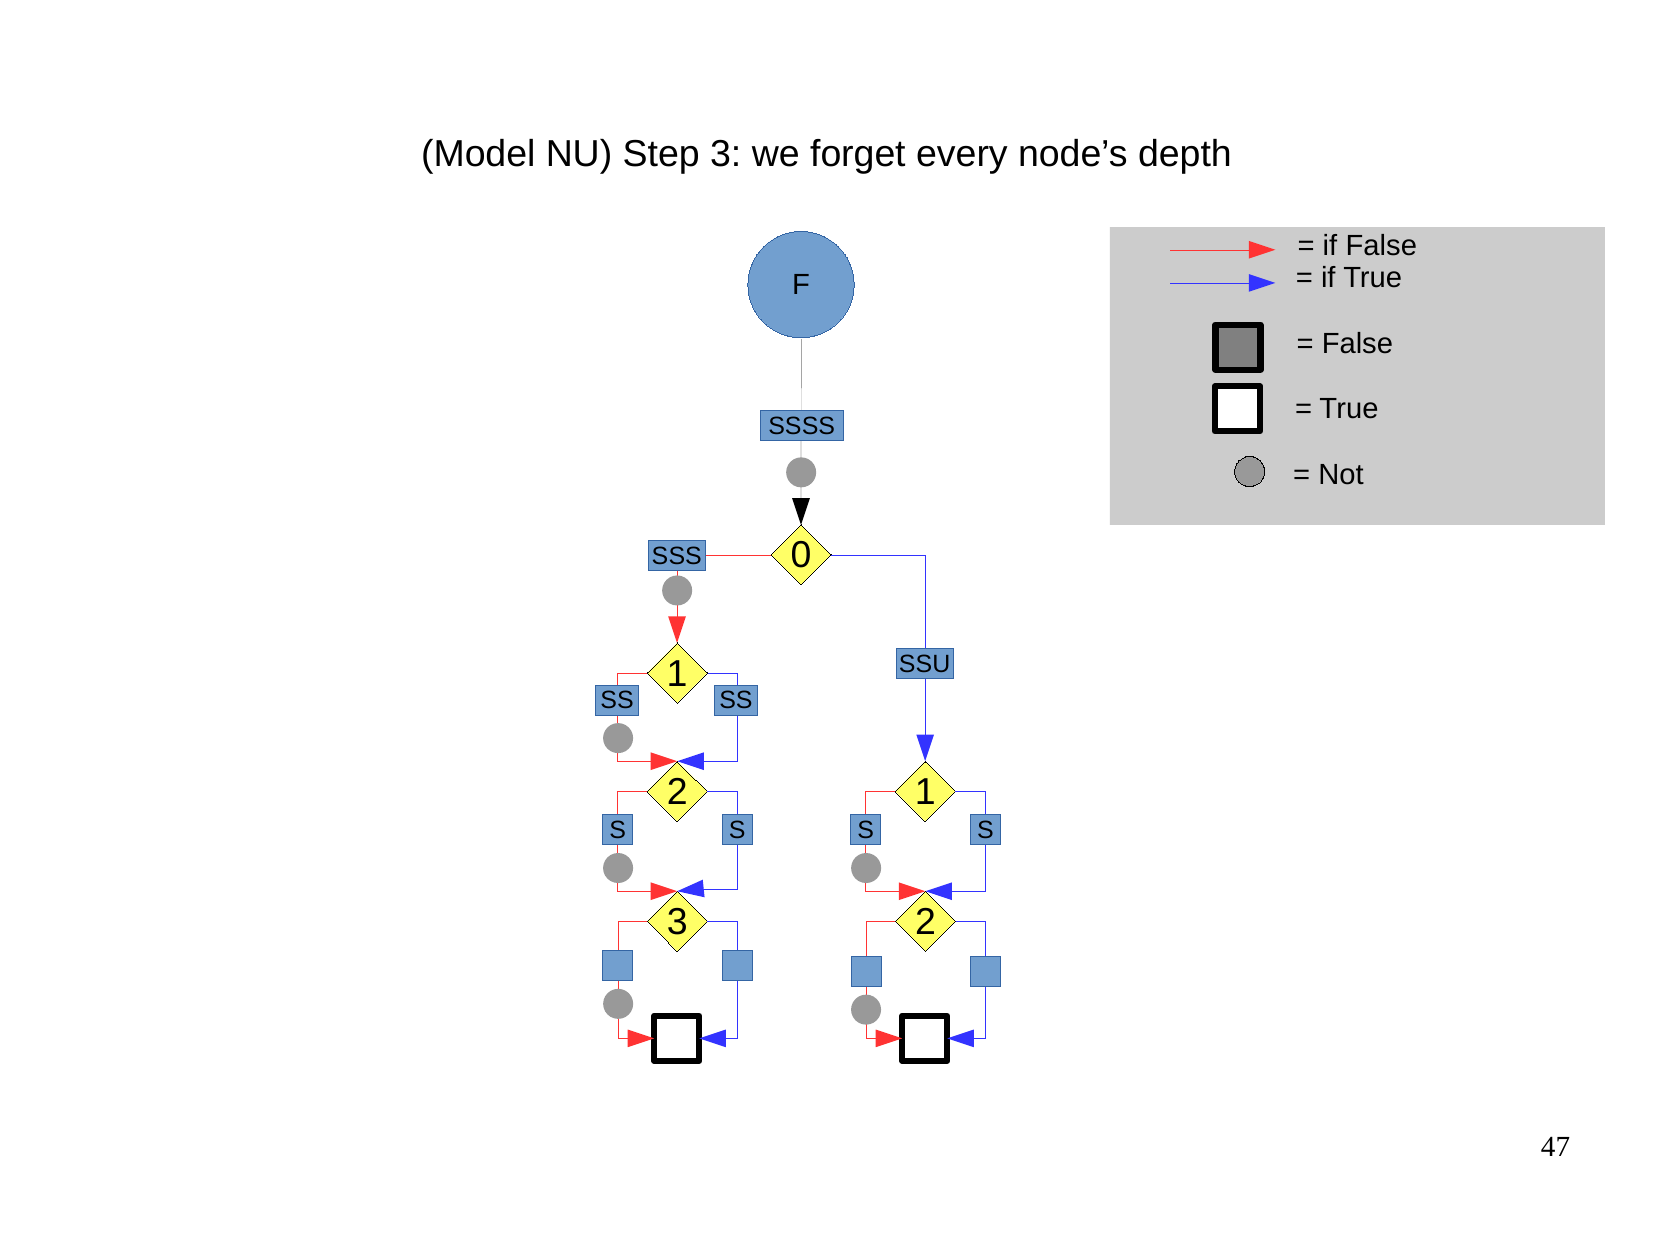

# (Model NU) Step 3: we forget every node’s depth
= if False
= if True
= False
= True
= Not
F
SSSS
0
SSS
1
SSU
SS
SS
1
2
S
S
S
S
3
2
47